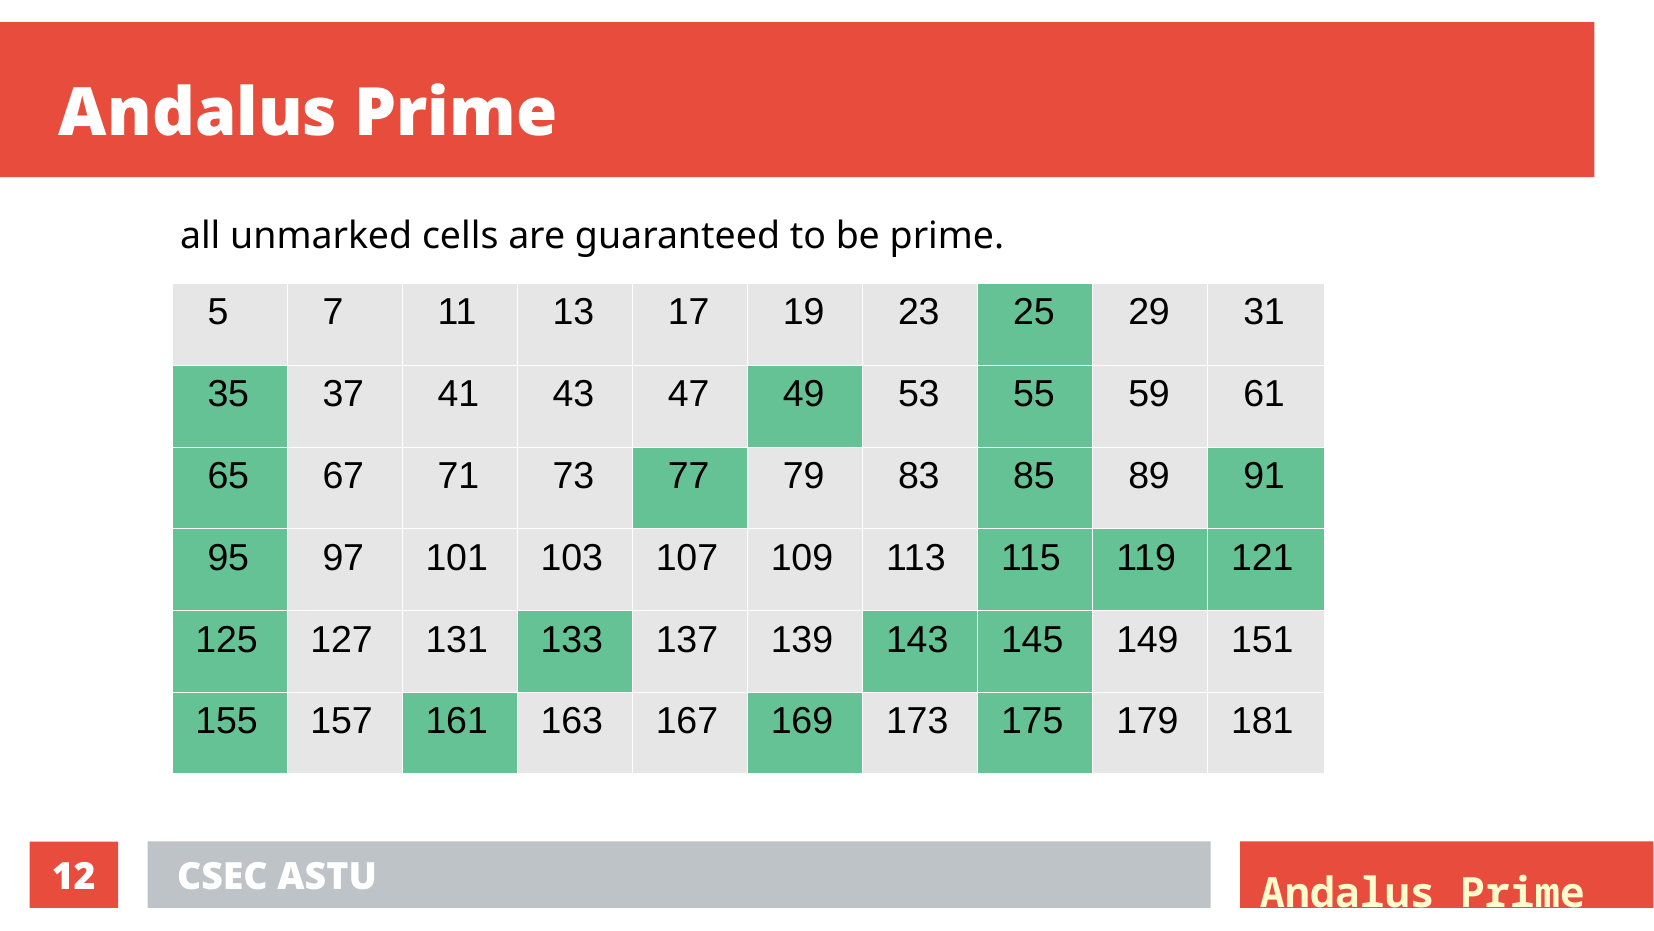

# Andalus Prime
all unmarked cells are guaranteed to be prime.
| 5 | 7 | 11 | 13 | 17 | 19 | 23 | 25 | 29 | 31 |
| --- | --- | --- | --- | --- | --- | --- | --- | --- | --- |
| 35 | 37 | 41 | 43 | 47 | 49 | 53 | 55 | 59 | 61 |
| 65 | 67 | 71 | 73 | 77 | 79 | 83 | 85 | 89 | 91 |
| 95 | 97 | 101 | 103 | 107 | 109 | 113 | 115 | 119 | 121 |
| 125 | 127 | 131 | 133 | 137 | 139 | 143 | 145 | 149 | 151 |
| 155 | 157 | 161 | 163 | 167 | 169 | 173 | 175 | 179 | 181 |
12
CSEC ASTU
Andalus Prime